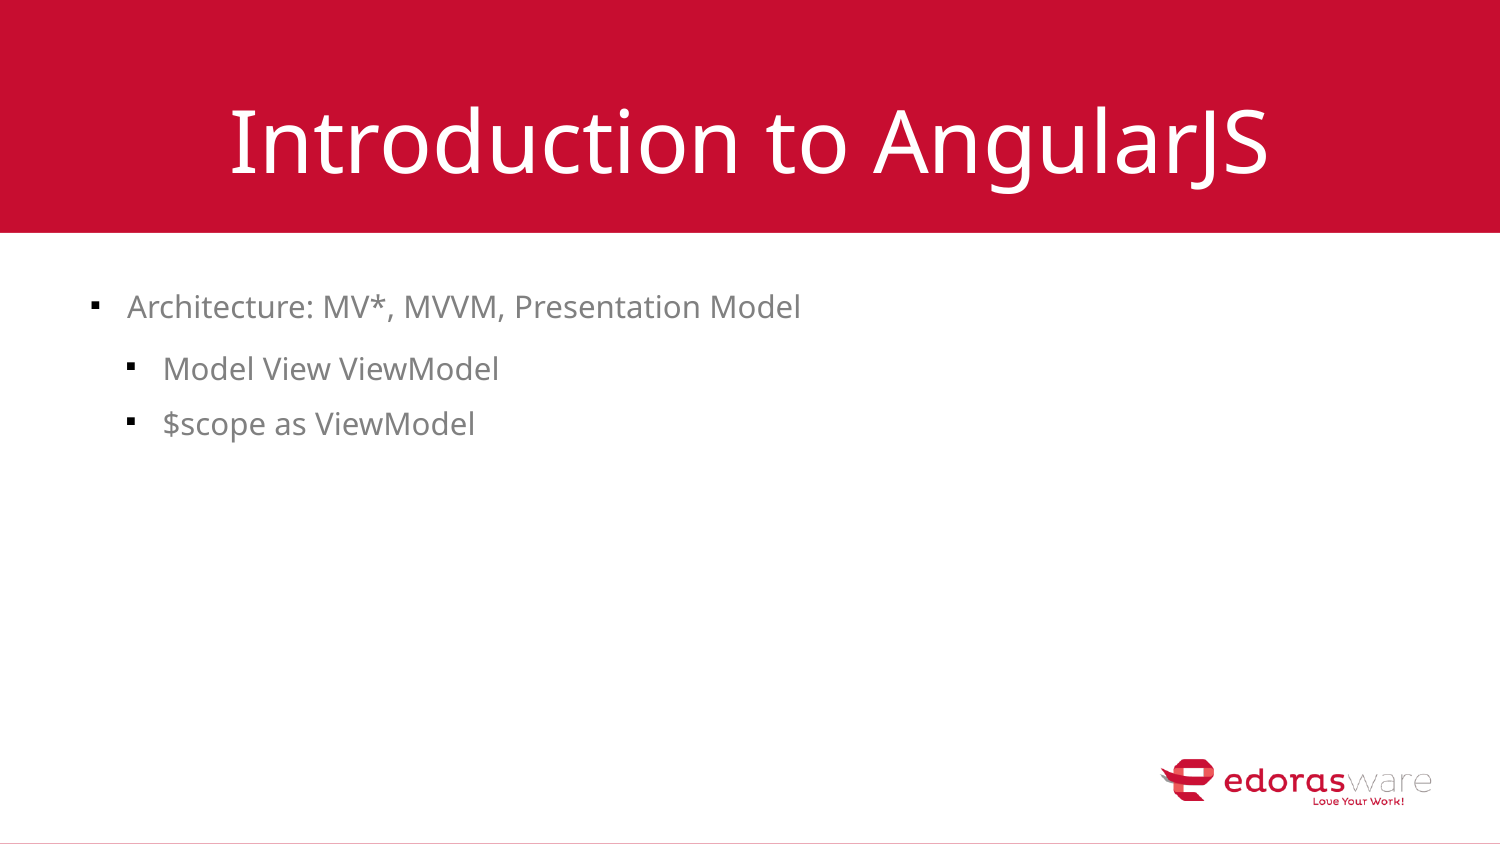

Introduction to AngularJS
# Architecture: MV*, MVVM, Presentation Model
Model View ViewModel
$scope as ViewModel